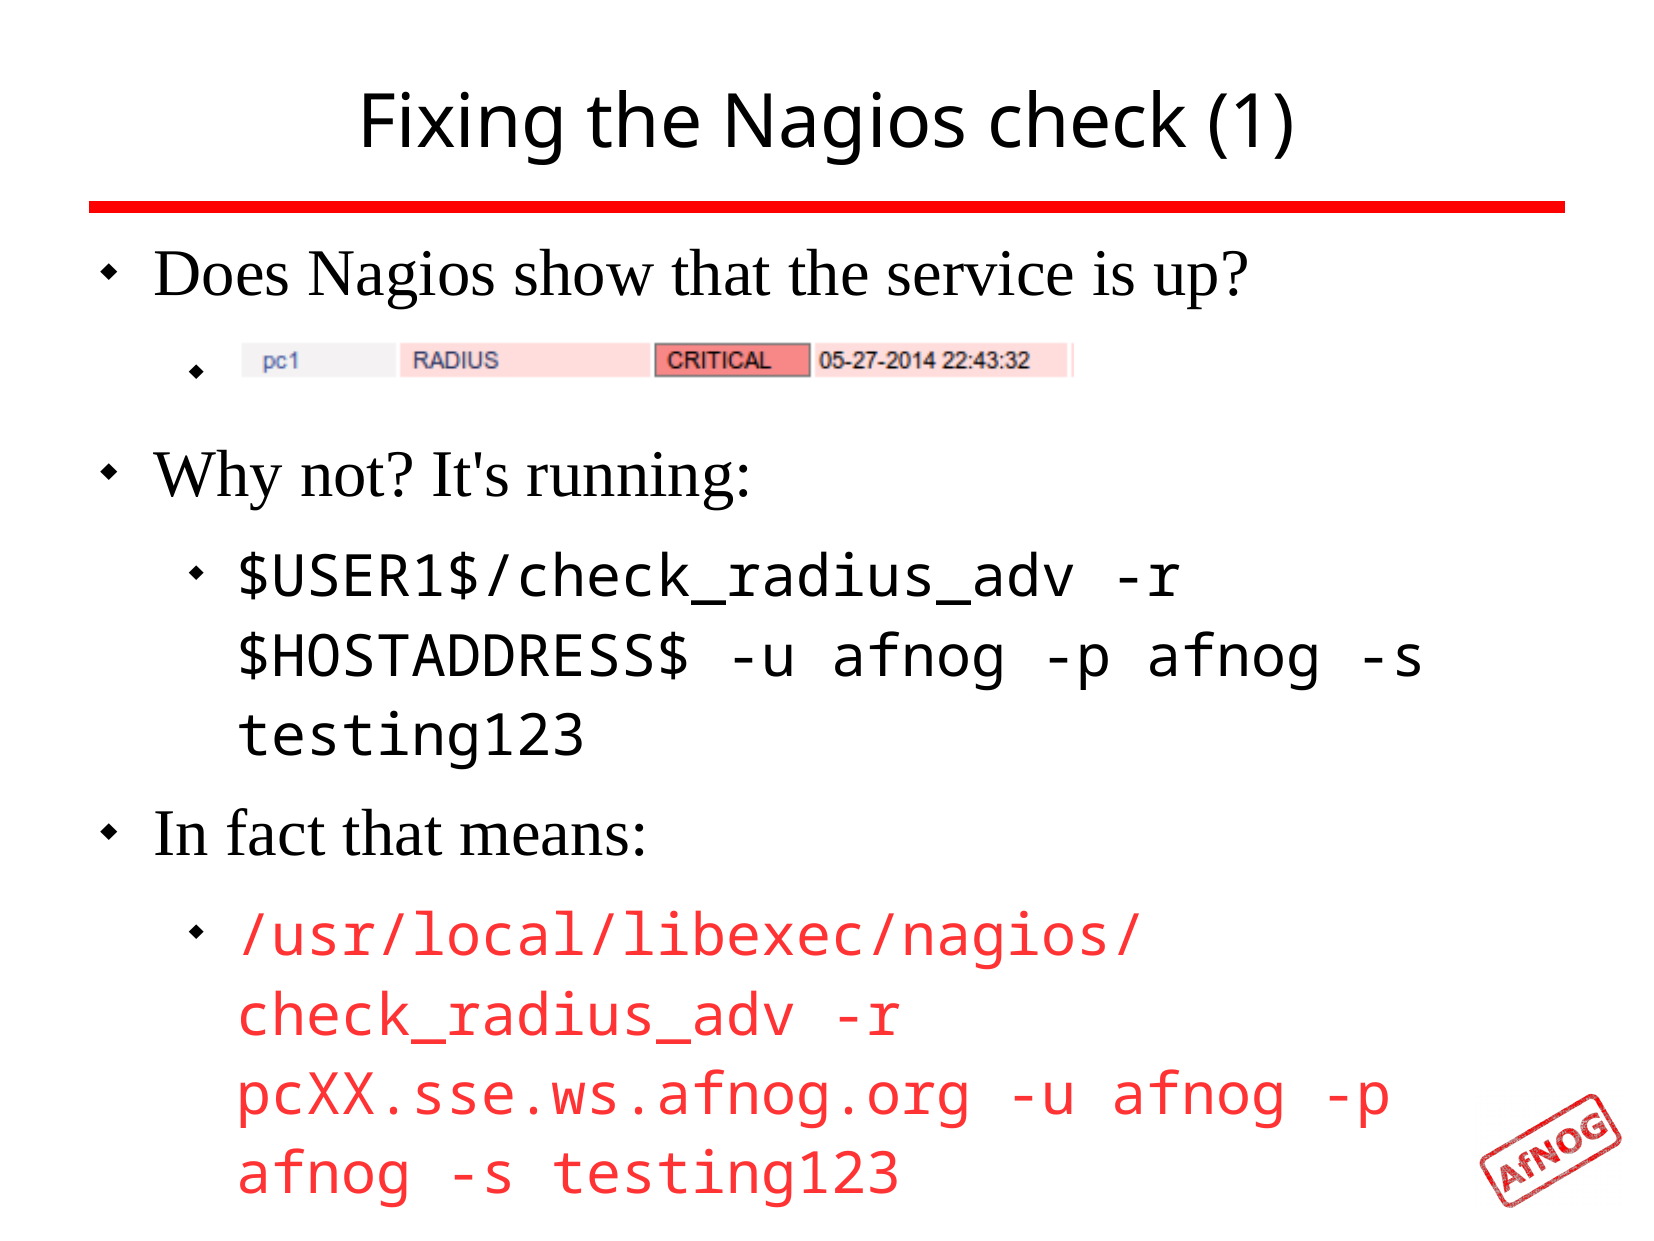

# Fixing the Nagios check (1)
Does Nagios show that the service is up?
Why not? It's running:
$USER1$/check_radius_adv -r $HOSTADDRESS$ -u afnog -p afnog -s testing123
In fact that means:
/usr/local/libexec/nagios/check_radius_adv -r pcXX.sse.ws.afnog.org -u afnog -p afnog -s testing123
failed to receive a reply from the server, authentication FAILED.
Why no reply?